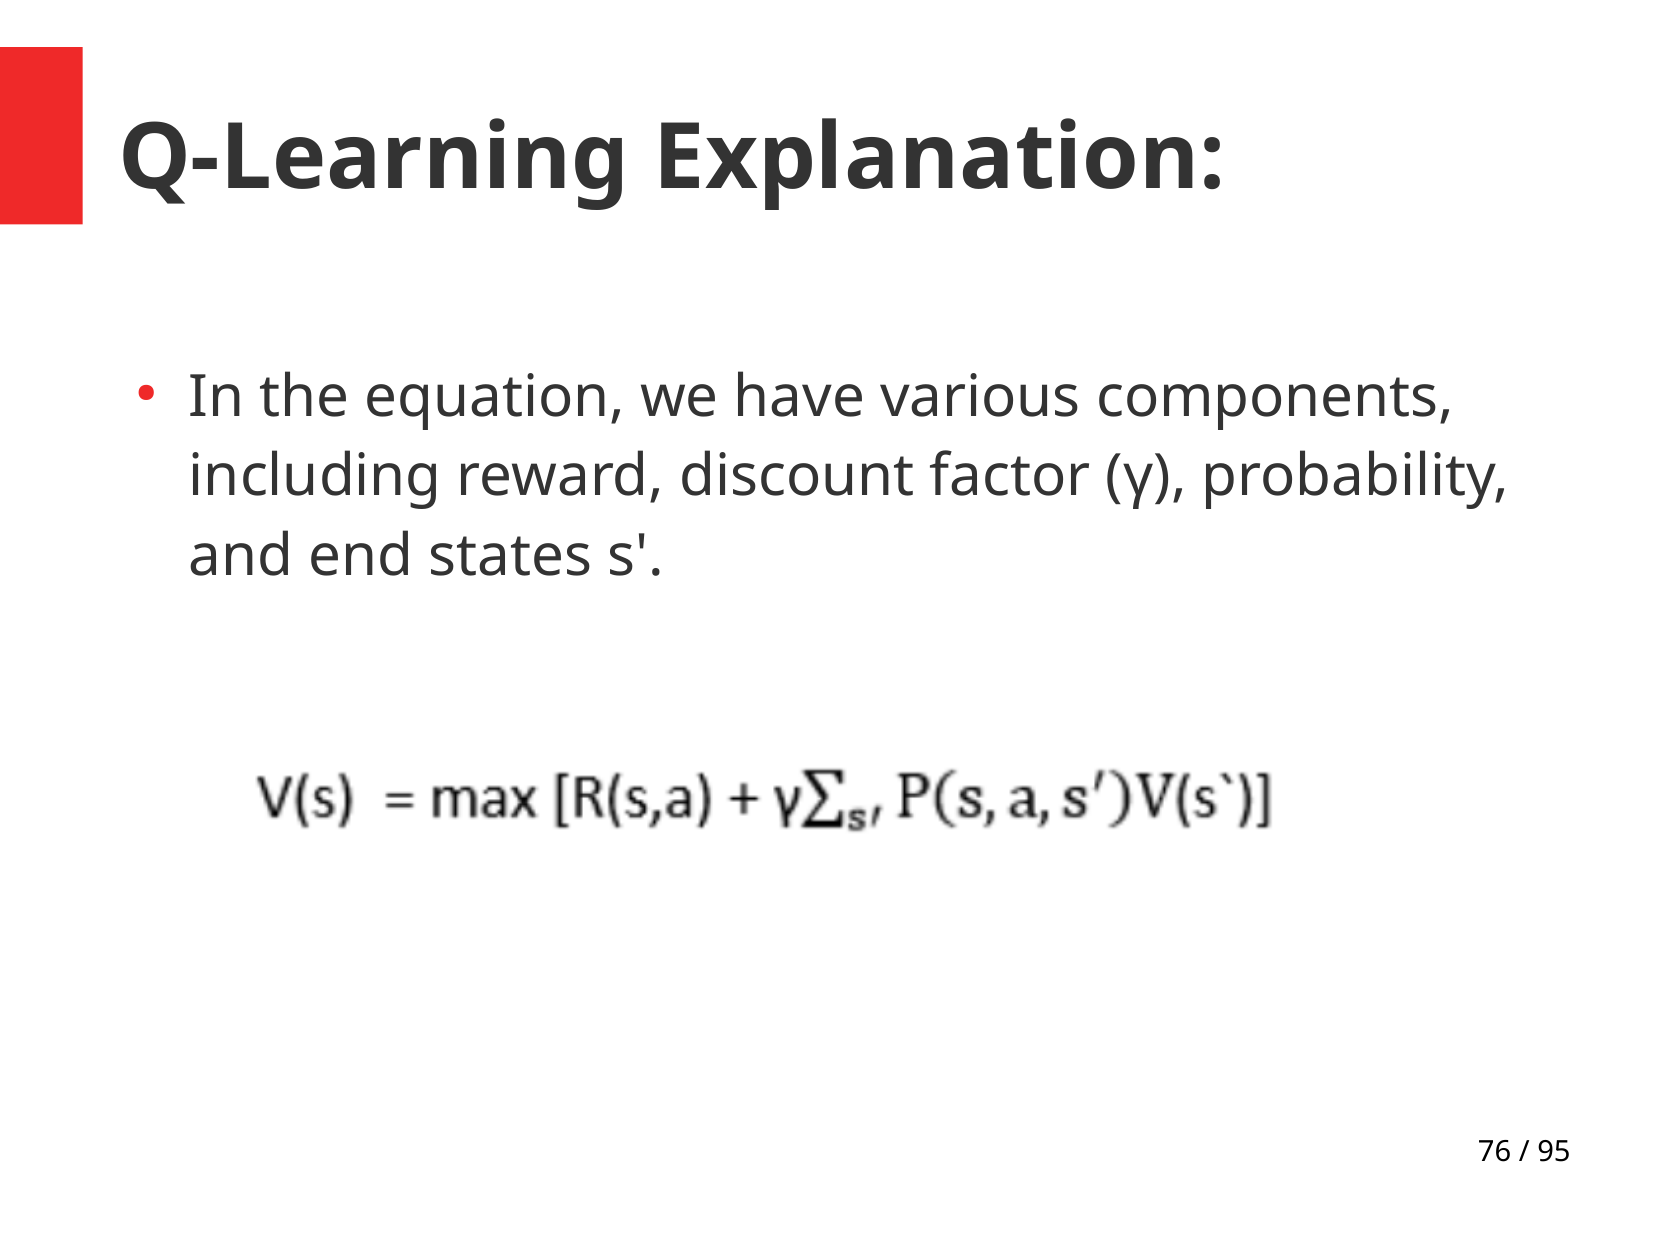

# Q-Learning Explanation:
In the equation, we have various components, including reward, discount factor (γ), probability, and end states s'.
76